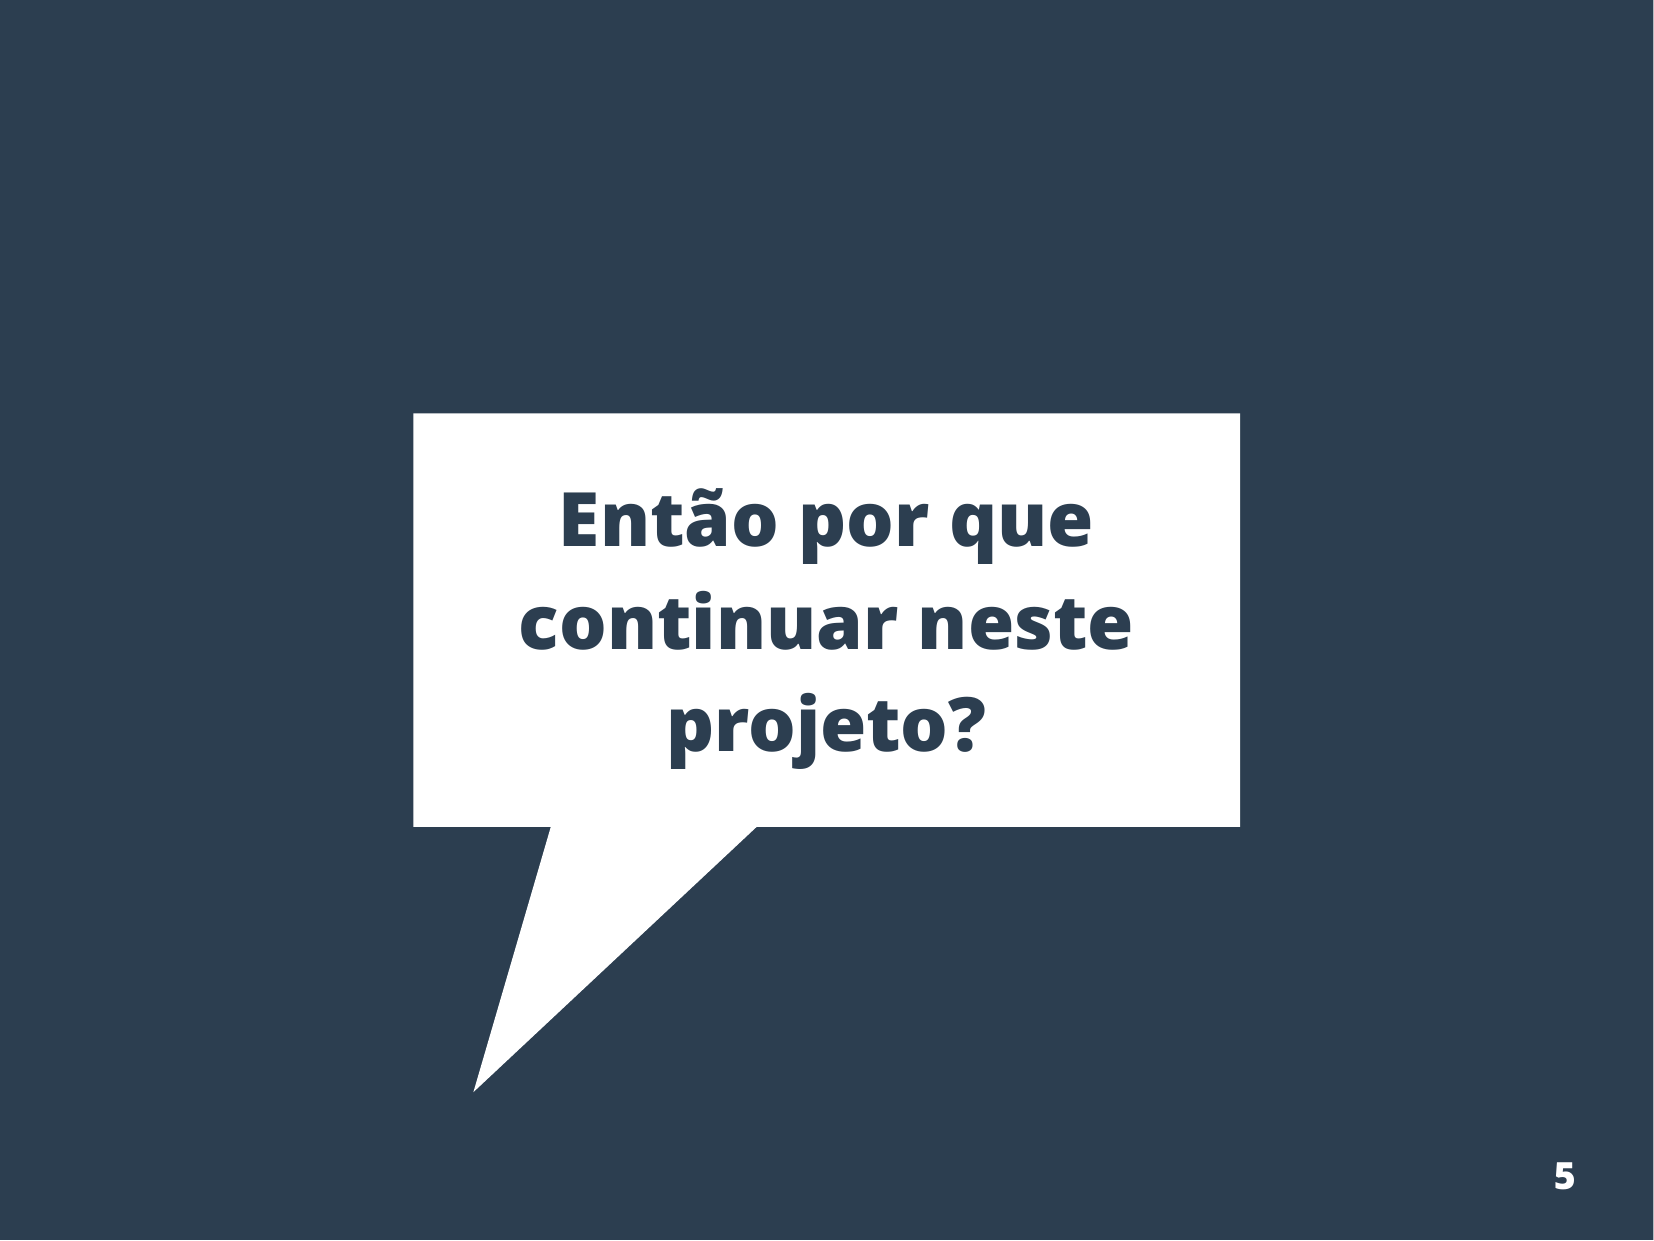

# Então por que continuar neste projeto?
5